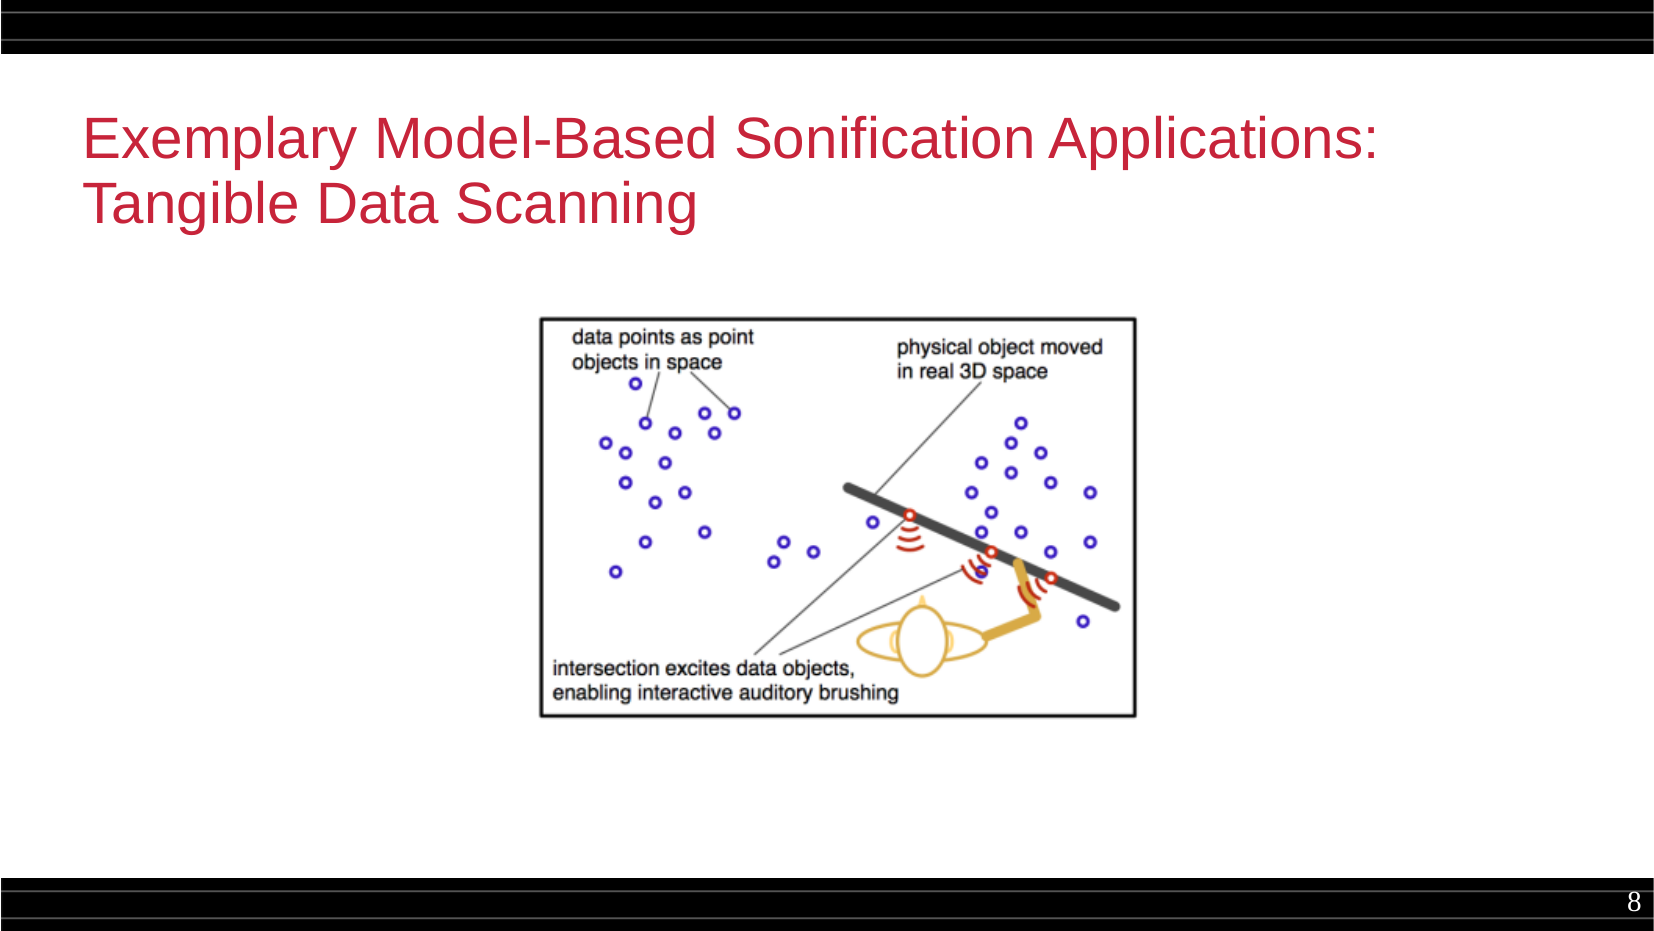

# Exemplary Model-Based Sonification Applications: Tangible Data Scanning